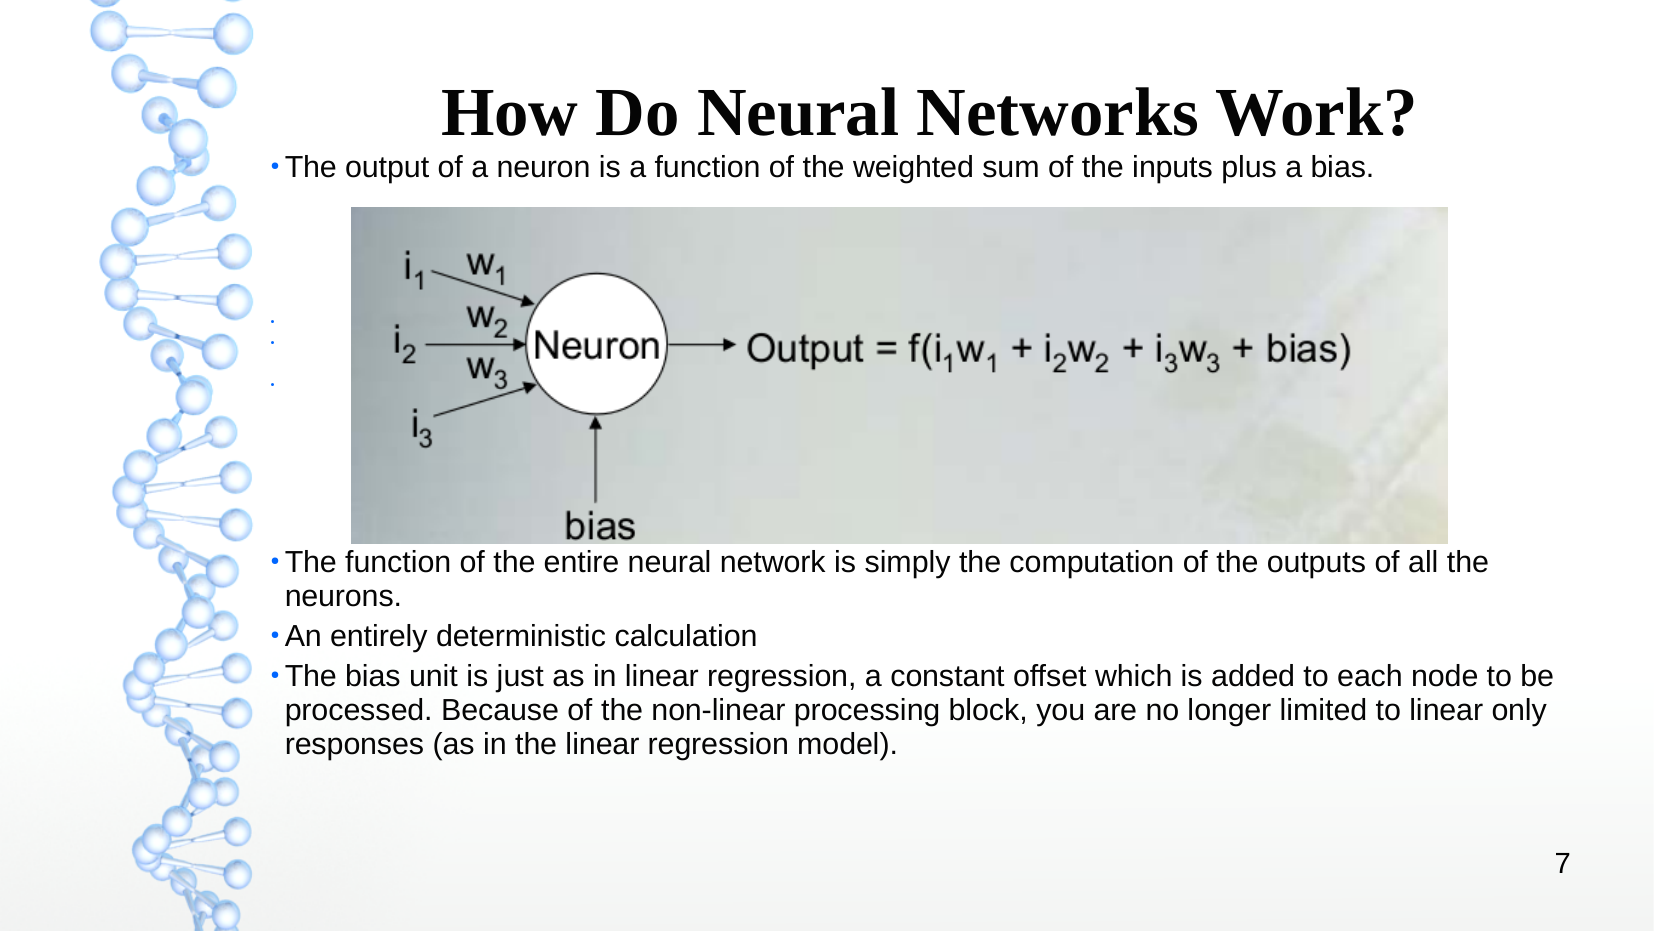

# How Do Neural Networks Work?
The output of a neuron is a function of the weighted sum of the inputs plus a bias.
The function of the entire neural network is simply the computation of the outputs of all the neurons.
An entirely deterministic calculation
The bias unit is just as in linear regression, a constant offset which is added to each node to be processed. Because of the non-linear processing block, you are no longer limited to linear only responses (as in the linear regression model).
7